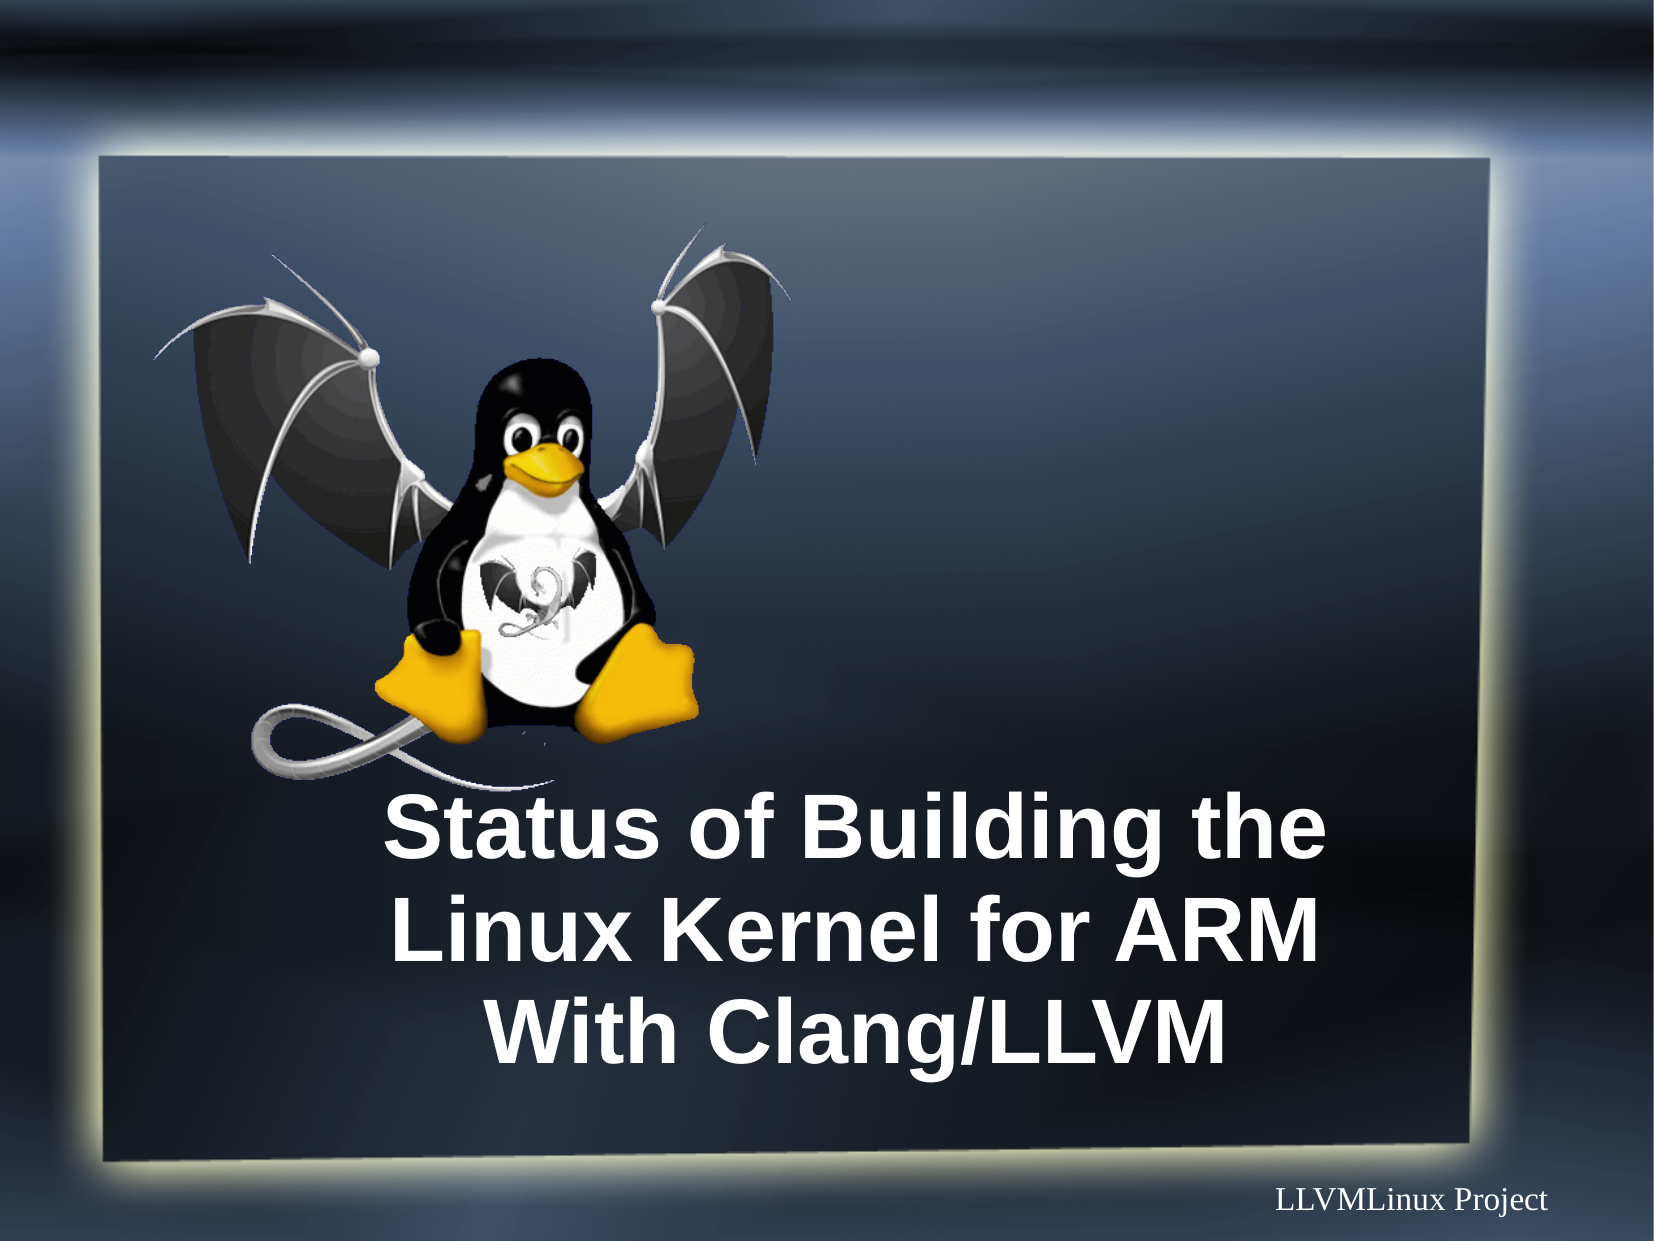

# Status of Building the Linux Kernel for ARM With Clang/LLVM